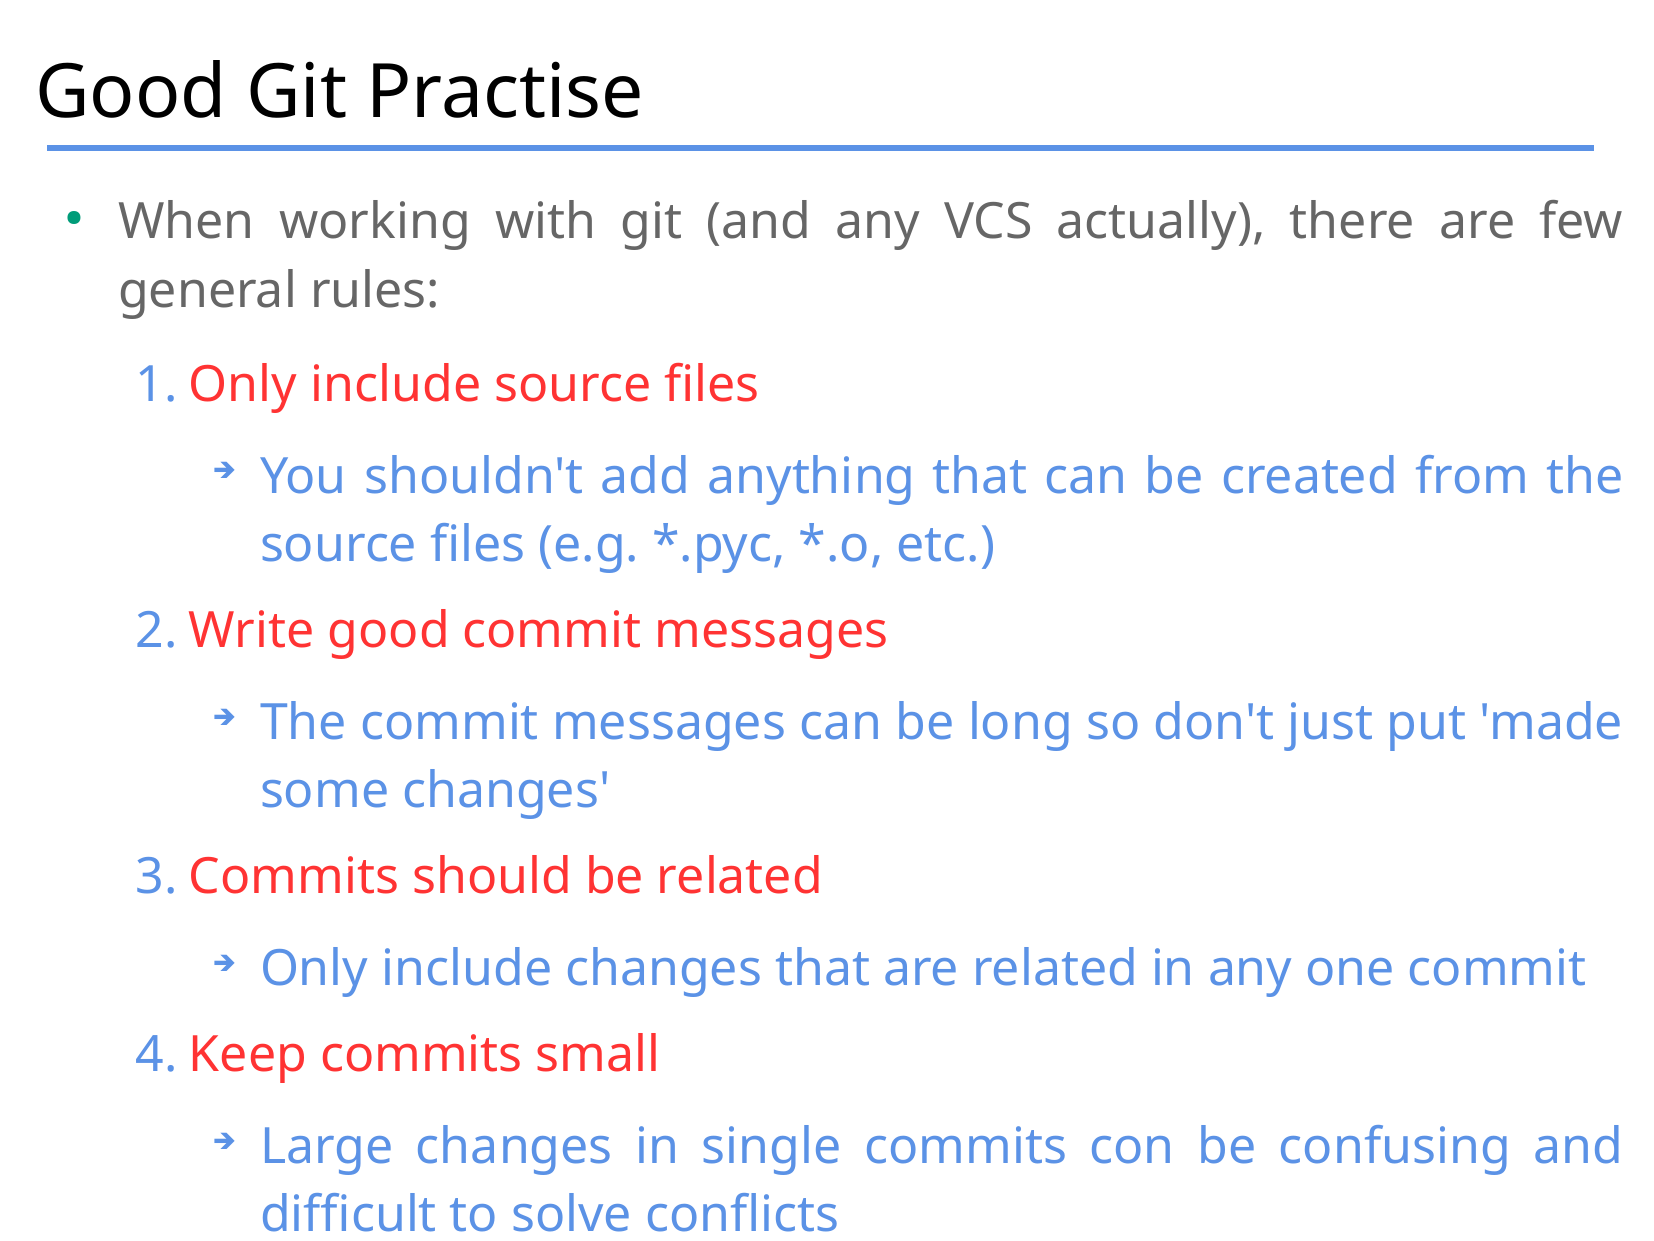

# Good Git Practise
When working with git (and any VCS actually), there are few general rules:
Only include source files
You shouldn't add anything that can be created from the source files (e.g. *.pyc, *.o, etc.)
Write good commit messages
The commit messages can be long so don't just put 'made some changes'
Commits should be related
Only include changes that are related in any one commit
Keep commits small
Large changes in single commits con be confusing and difficult to solve conflicts
Only commit completed work
Git isn't a backup system – only commit things that are complete and tested